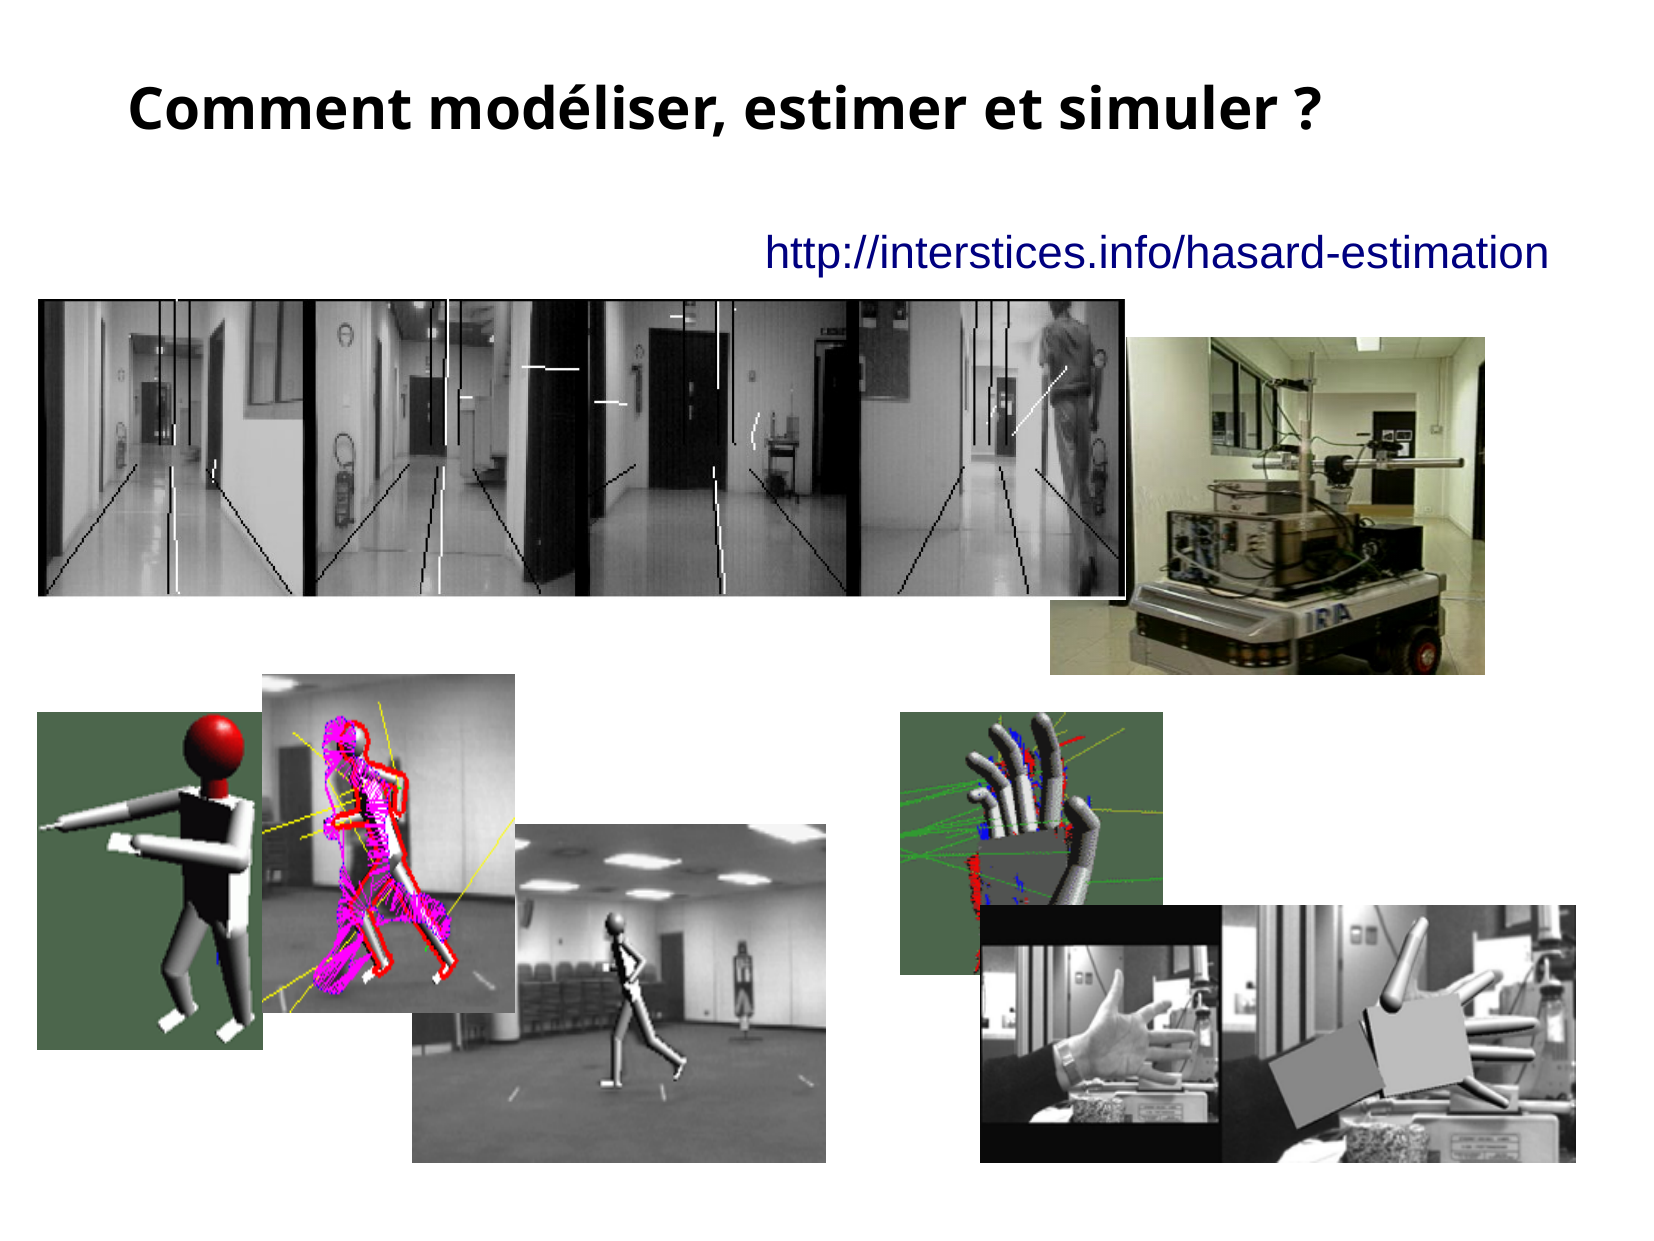

Comment modéliser, estimer et simuler ?
http://interstices.info/hasard-estimation